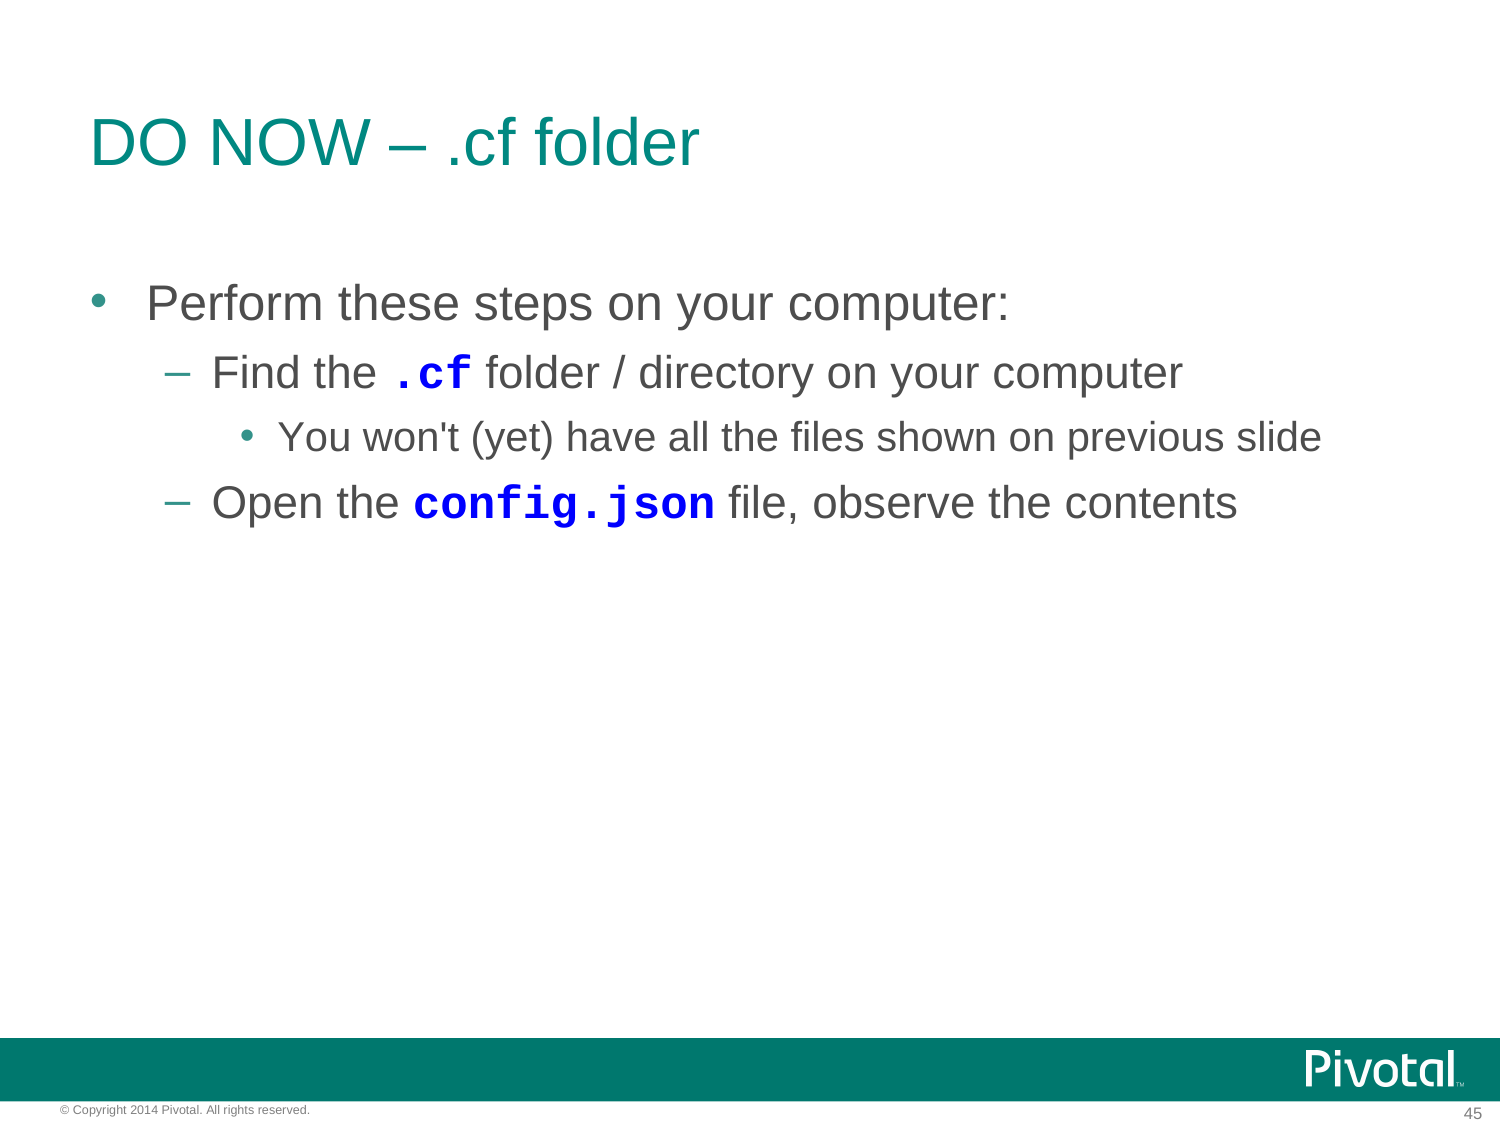

# DO NOW – .cf folder
Perform these steps on your computer:
Find the .cf folder / directory on your computer
You won't (yet) have all the files shown on previous slide
Open the config.json file, observe the contents